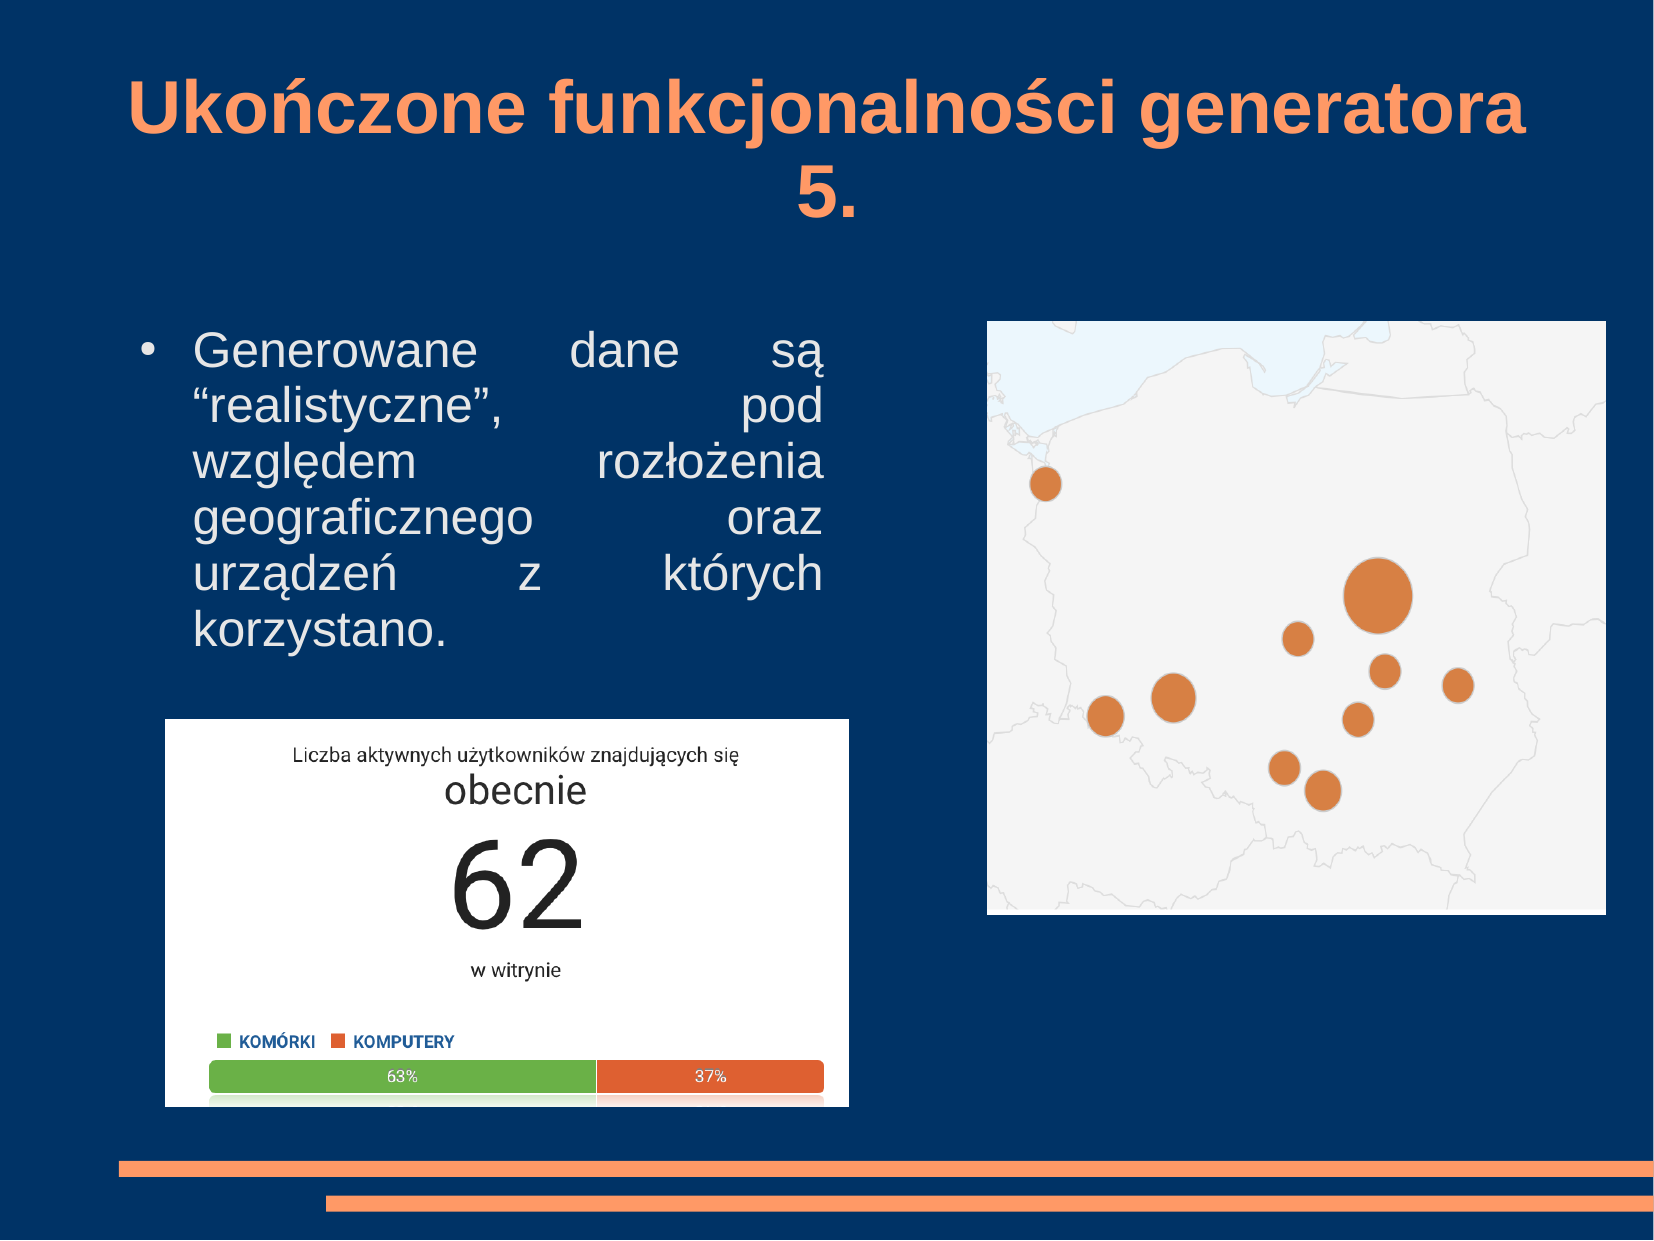

# Ukończone funkcjonalności generatora 5.
Generowane dane są “realistyczne”, pod względem rozłożenia geograficznego oraz urządzeń z których korzystano.